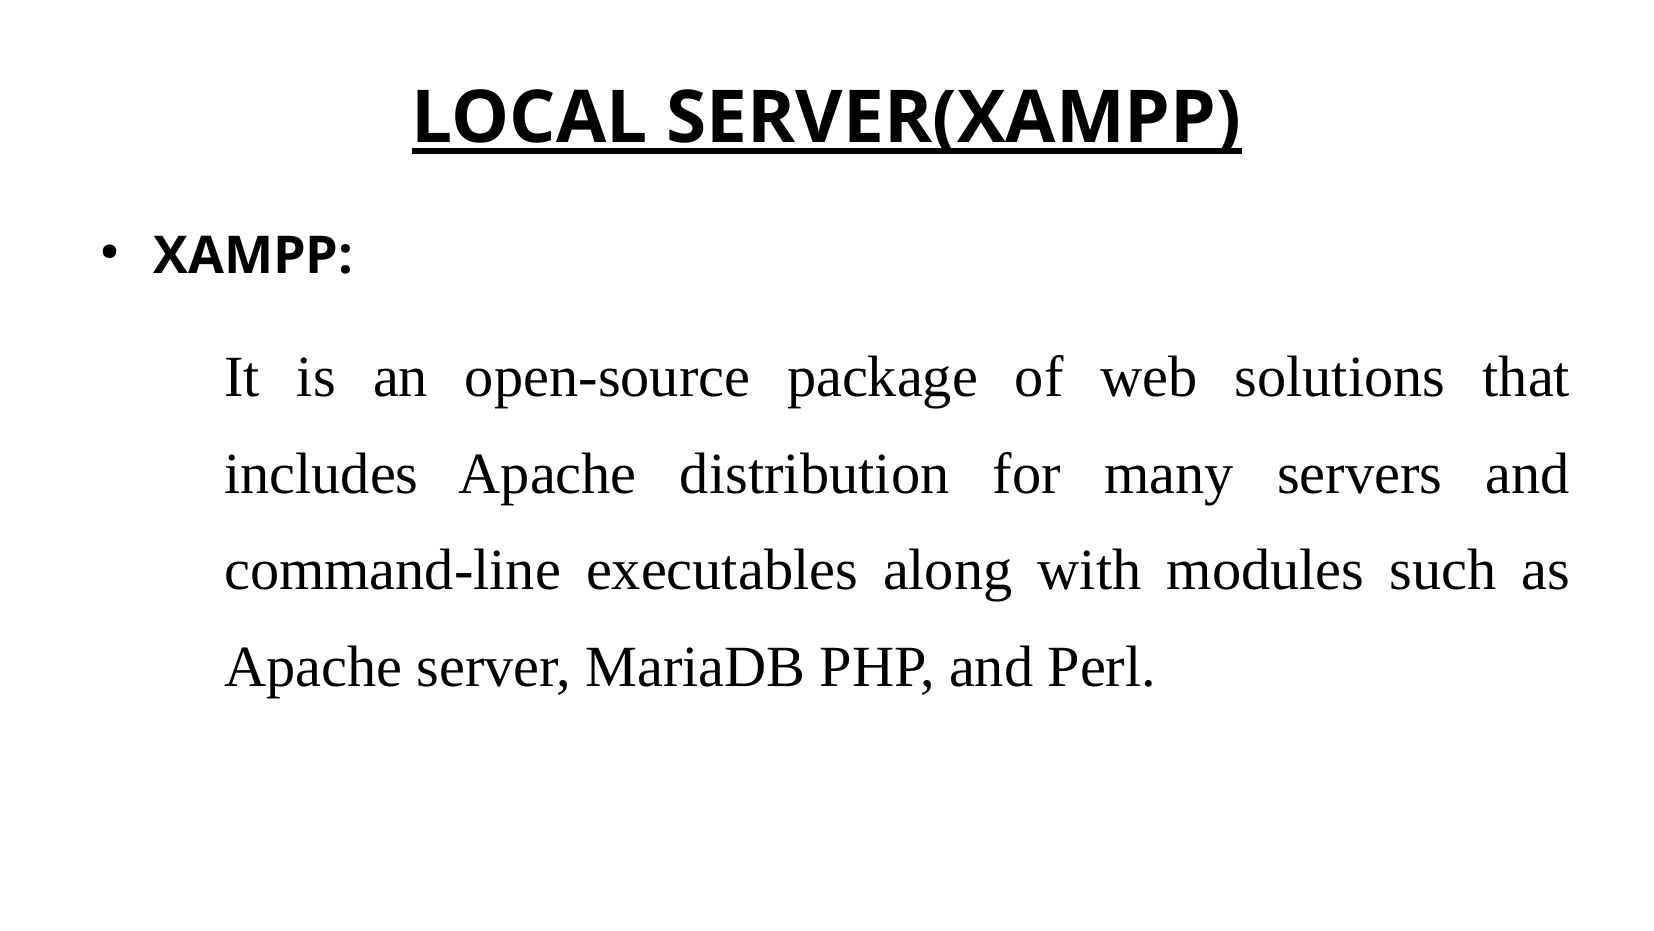

# LOCAL SERVER(XAMPP)
XAMPP:
It is an open-source package of web solutions that includes Apache distribution for many servers and command-line executables along with modules such as Apache server, MariaDB PHP, and Perl.